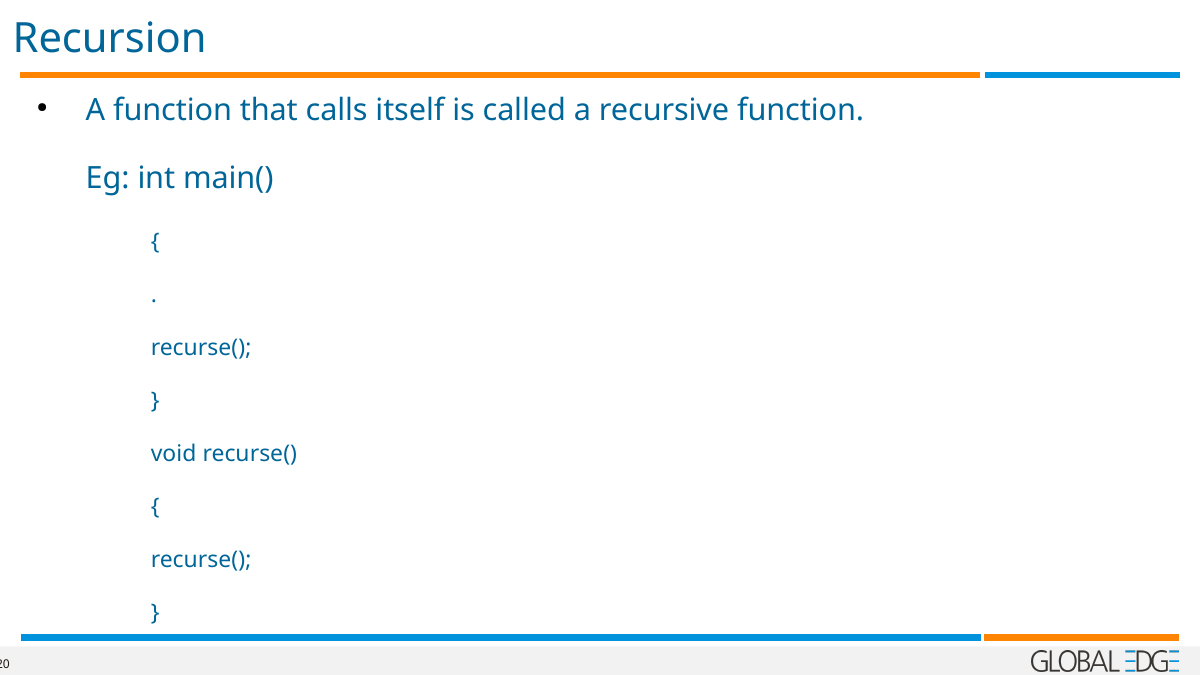

# Recursion
A function that calls itself is called a recursive function.
Eg: int main()
{
.
recurse();
}
void recurse()
{
recurse();
}